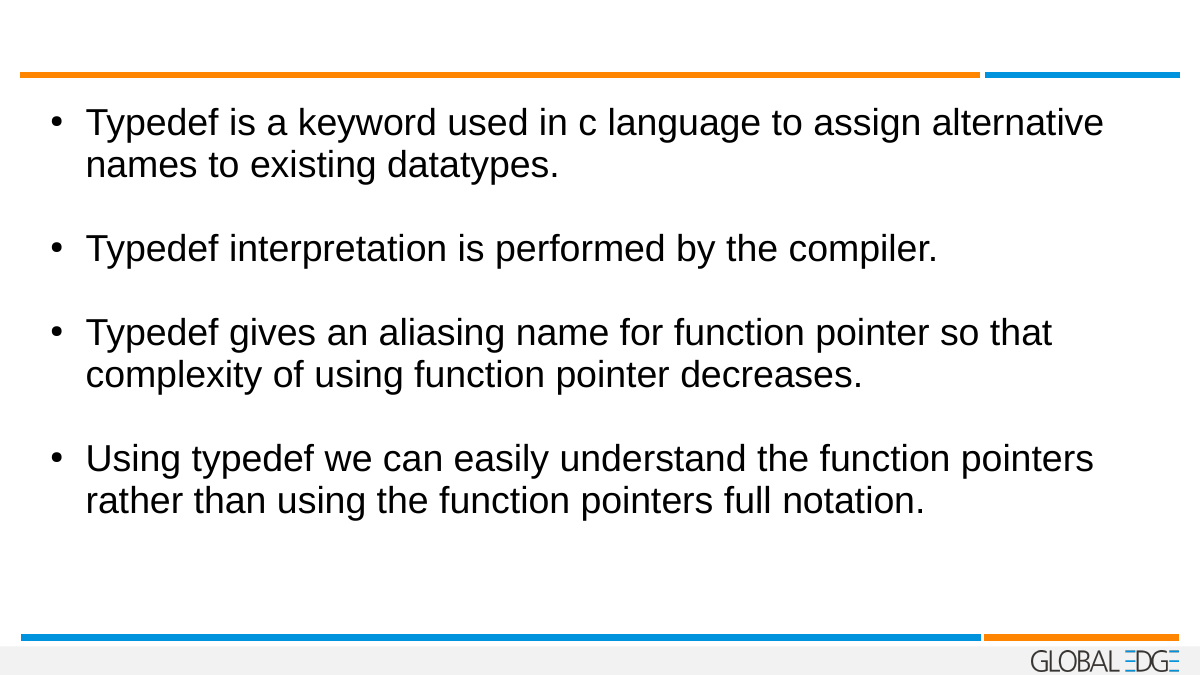

Typedef is a keyword used in c language to assign alternative names to existing datatypes.
Typedef interpretation is performed by the compiler.
Typedef gives an aliasing name for function pointer so that complexity of using function pointer decreases.
Using typedef we can easily understand the function pointers rather than using the function pointers full notation.